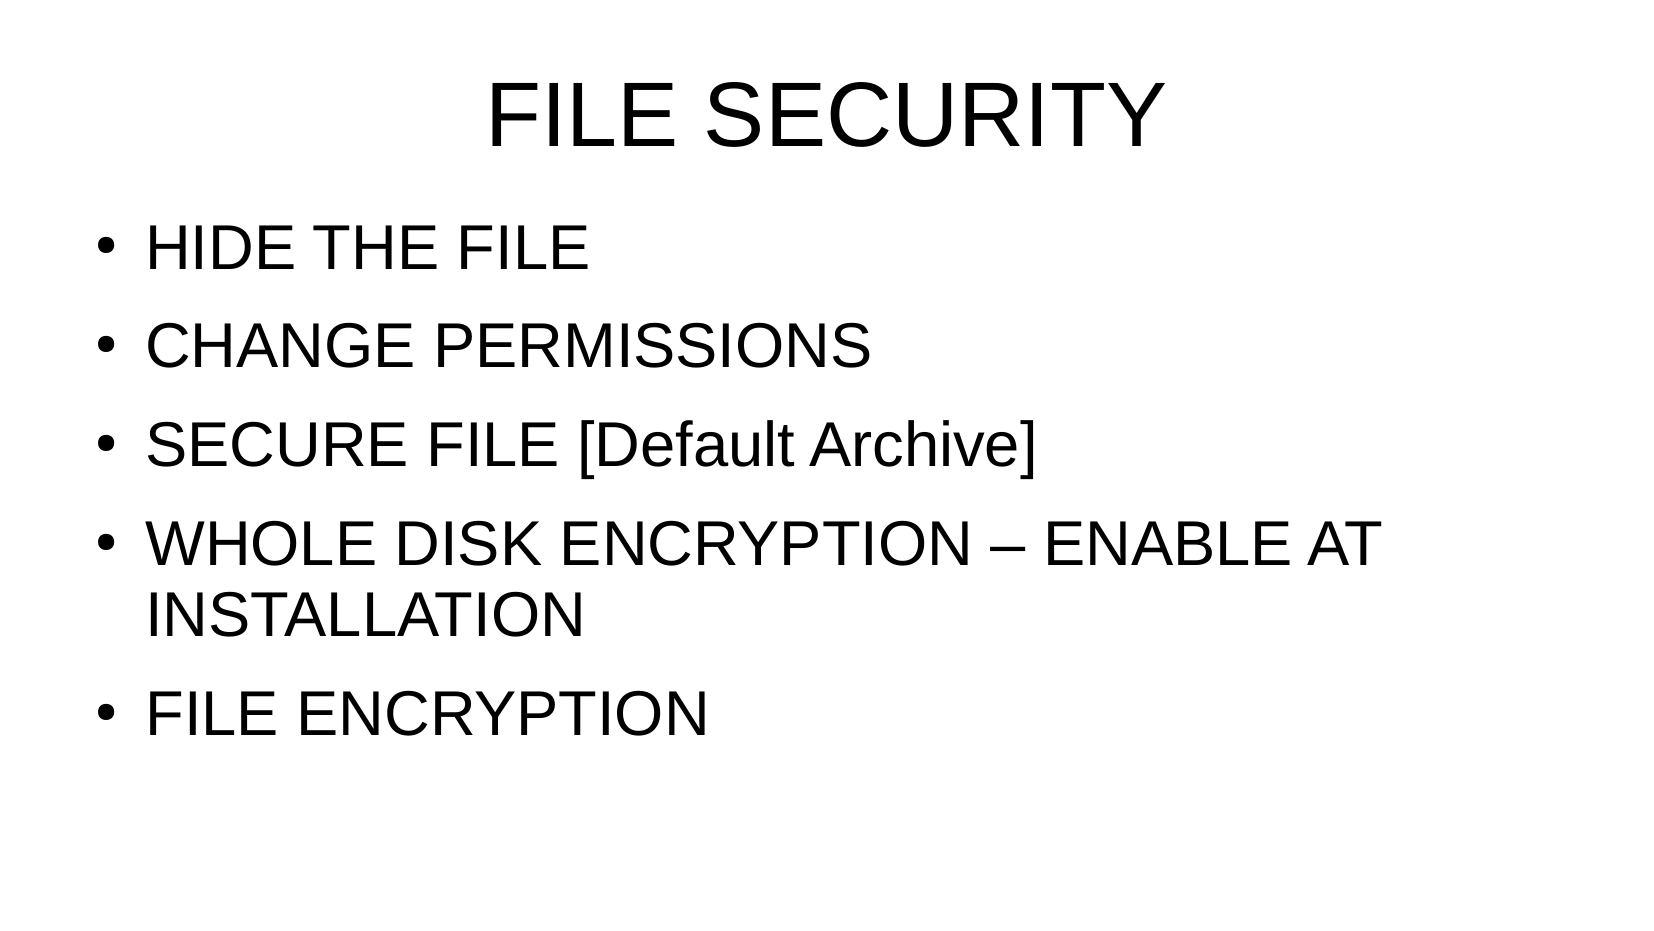

# FILE SECURITY
HIDE THE FILE
CHANGE PERMISSIONS
SECURE FILE [Default Archive]
WHOLE DISK ENCRYPTION – ENABLE AT INSTALLATION
FILE ENCRYPTION